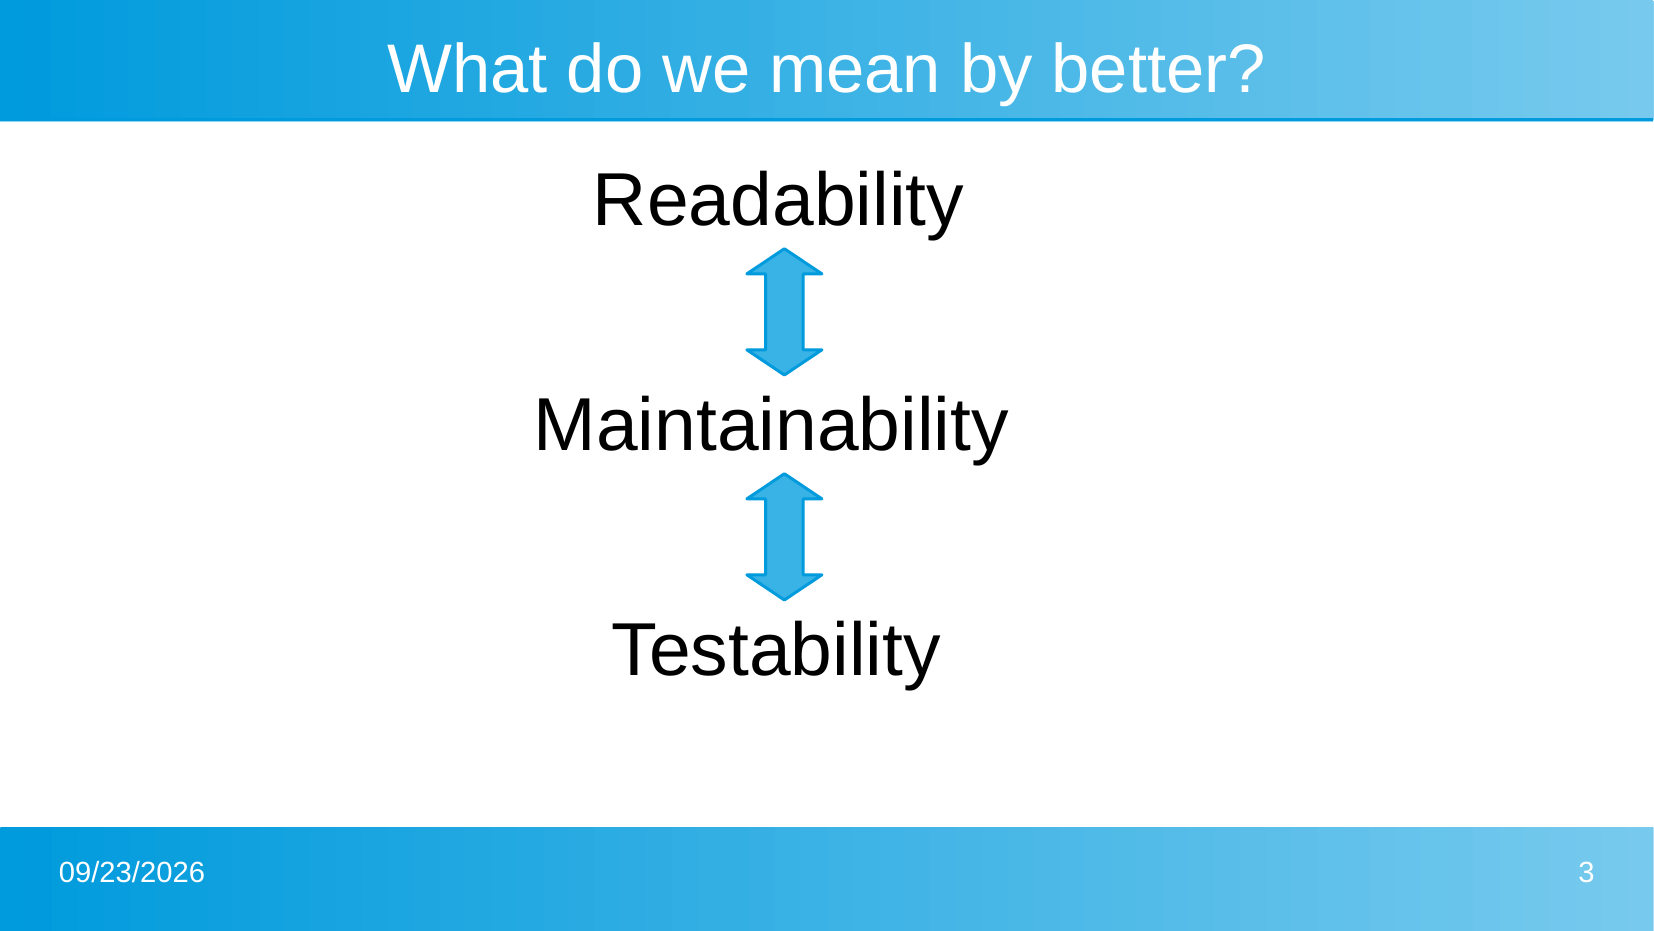

# What do we mean by better?
Readability
Maintainability
Testability
3